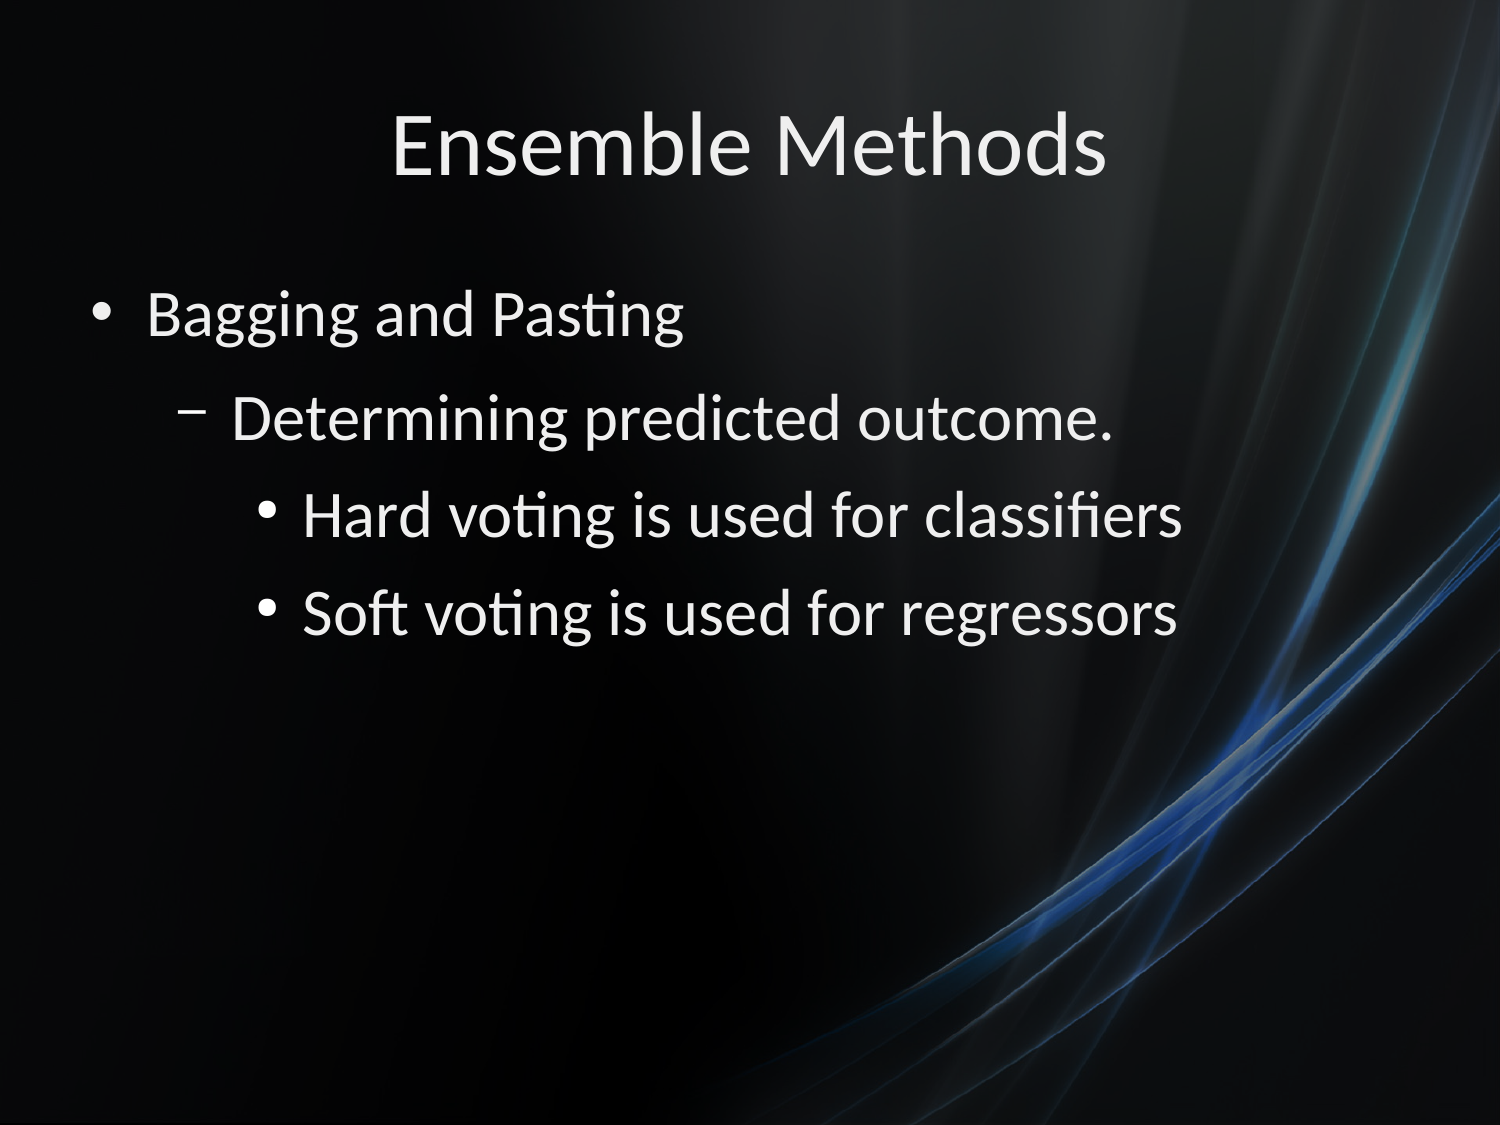

# Ensemble Methods
Bagging and Pasting
Determining predicted outcome.
Hard voting is used for classifiers
Soft voting is used for regressors